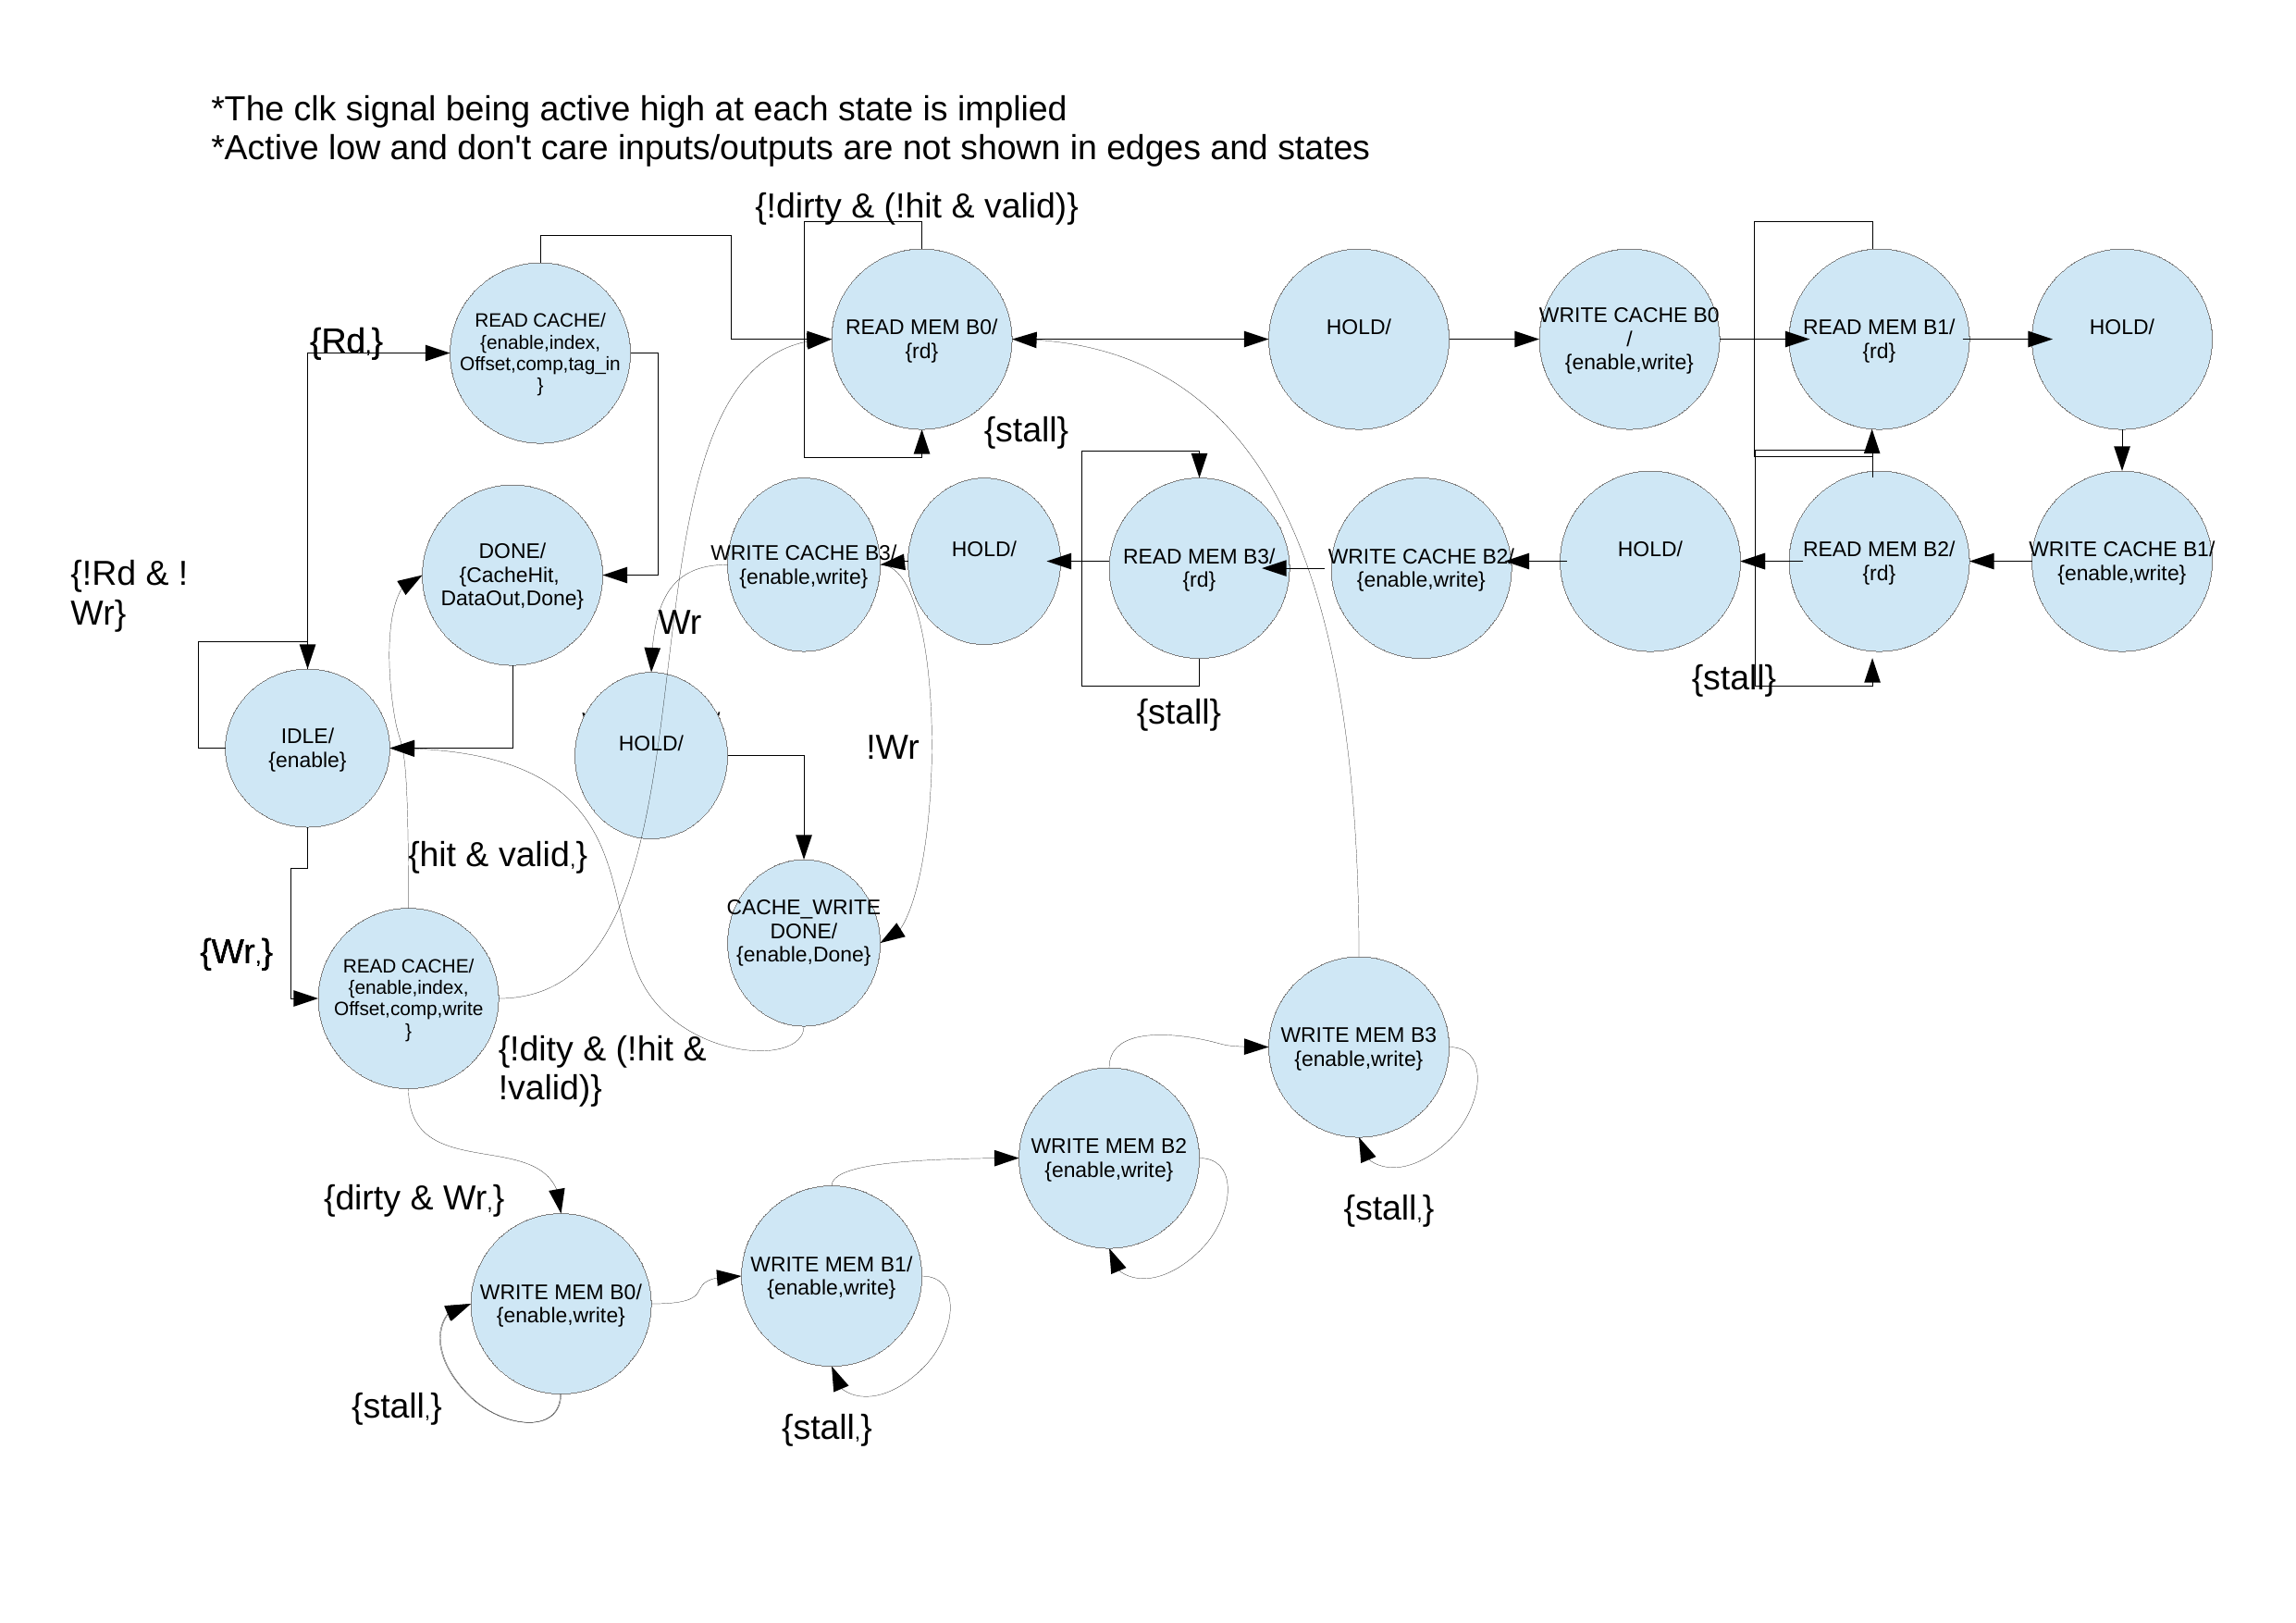

*The clk signal being active high at each state is implied
*Active low and don't care inputs/outputs are not shown in edges and states
{!dirty & (!hit & valid)}
READ MEM B0/
{rd}
READ MEM B0/
{rd}
HOLD/
WRITE CACHE B0
/
{enable,write}
READ MEM B1/
{rd}
HOLD/
READ CACHE/
{enable,index,
Offset,comp,tag_in
}
{Rd,}
{Rd,}
{stall}
HOLD/
READ MEM B2/
{rd}
WRITE CACHE B1/
{enable,write}
WRITE CACHE B3/
{enable,write}
HOLD/
READ MEM B3/
{rd}
WRITE CACHE B2/
{enable,write}
DONE/
{CacheHit,
DataOut,Done}
{!Rd & !Wr}
Wr
{stall}
IDLE/
{enable}
WRITE_MISS/
{enable,comp,
write}
HOLD/
{stall}
!Wr
{hit & valid,}
CACHE_WRITE
DONE/
{enable,Done}
READ CACHE/
{enable,index,
Offset,comp,write
}
{Wr,}
{Wr,}
{Wr,}
WRITE MEM B3
{enable,write}
{!dity & (!hit &
!valid)}
WRITE MEM B2
{enable,write}
WRITE MEM B2
{enable,write}
{dirty & Wr,}
{stall,}
WRITE MEM B0/
{enable,write}
WRITE MEM B1/
{enable,write}
WRITE MEM B0/
{enable,write}
{stall,}
{stall,}